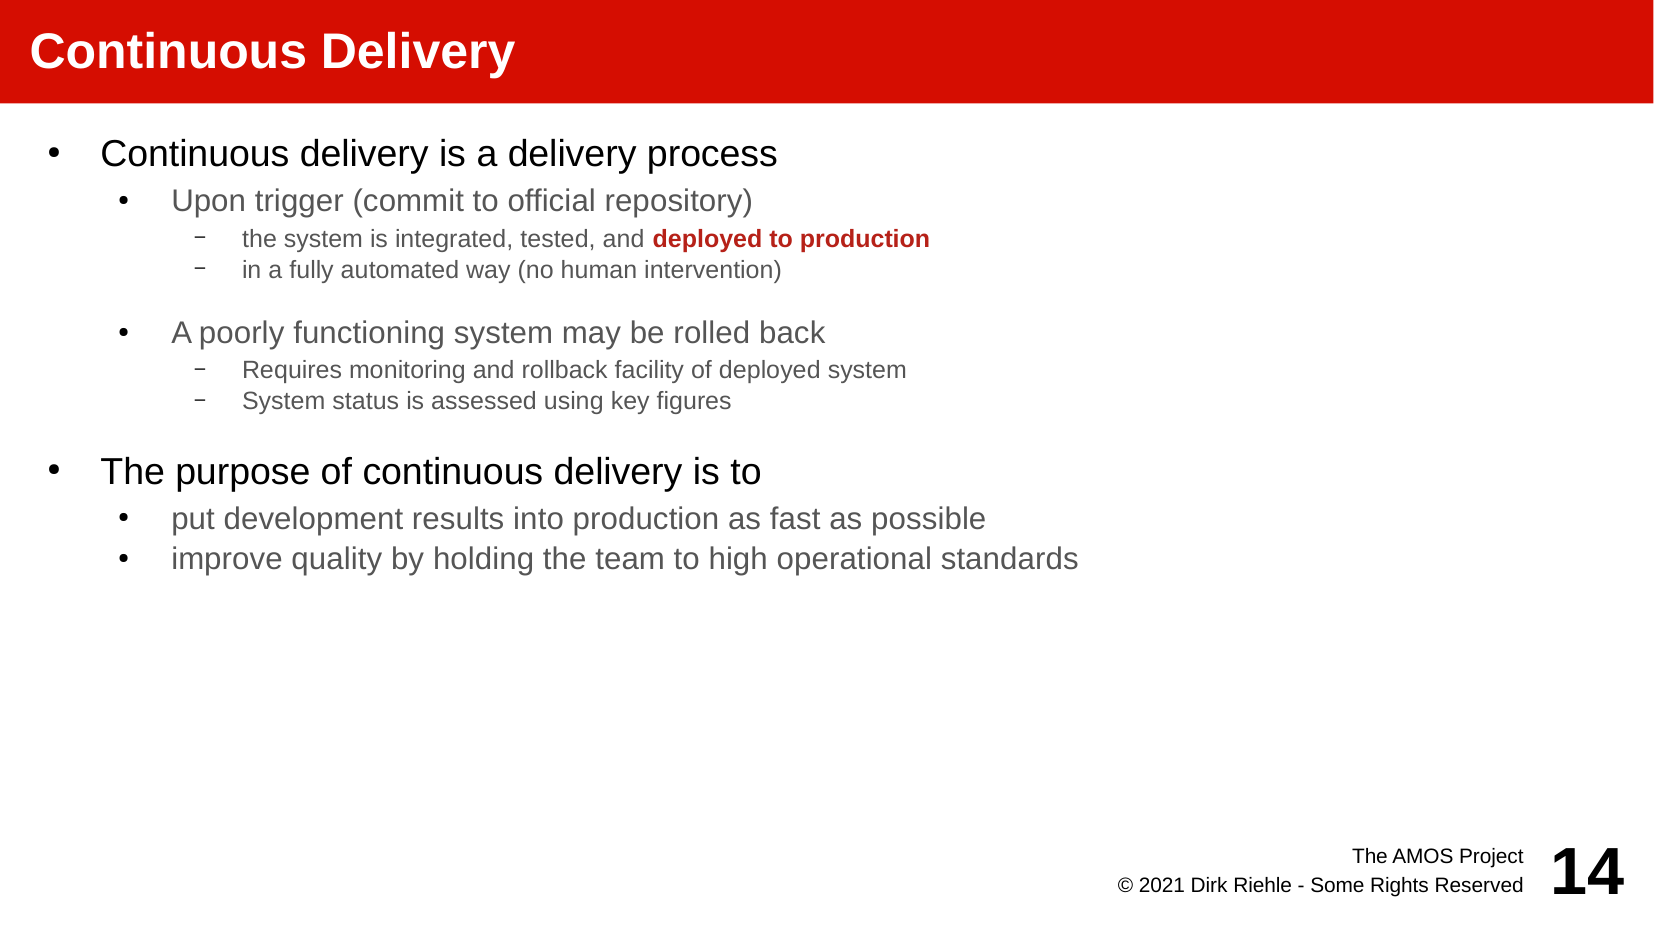

# Continuous Delivery
Continuous delivery is a delivery process
Upon trigger (commit to official repository)
the system is integrated, tested, and deployed to production
in a fully automated way (no human intervention)
A poorly functioning system may be rolled back
Requires monitoring and rollback facility of deployed system
System status is assessed using key figures
The purpose of continuous delivery is to
put development results into production as fast as possible
improve quality by holding the team to high operational standards
The AMOS Project
14
© 2021 Dirk Riehle - Some Rights Reserved